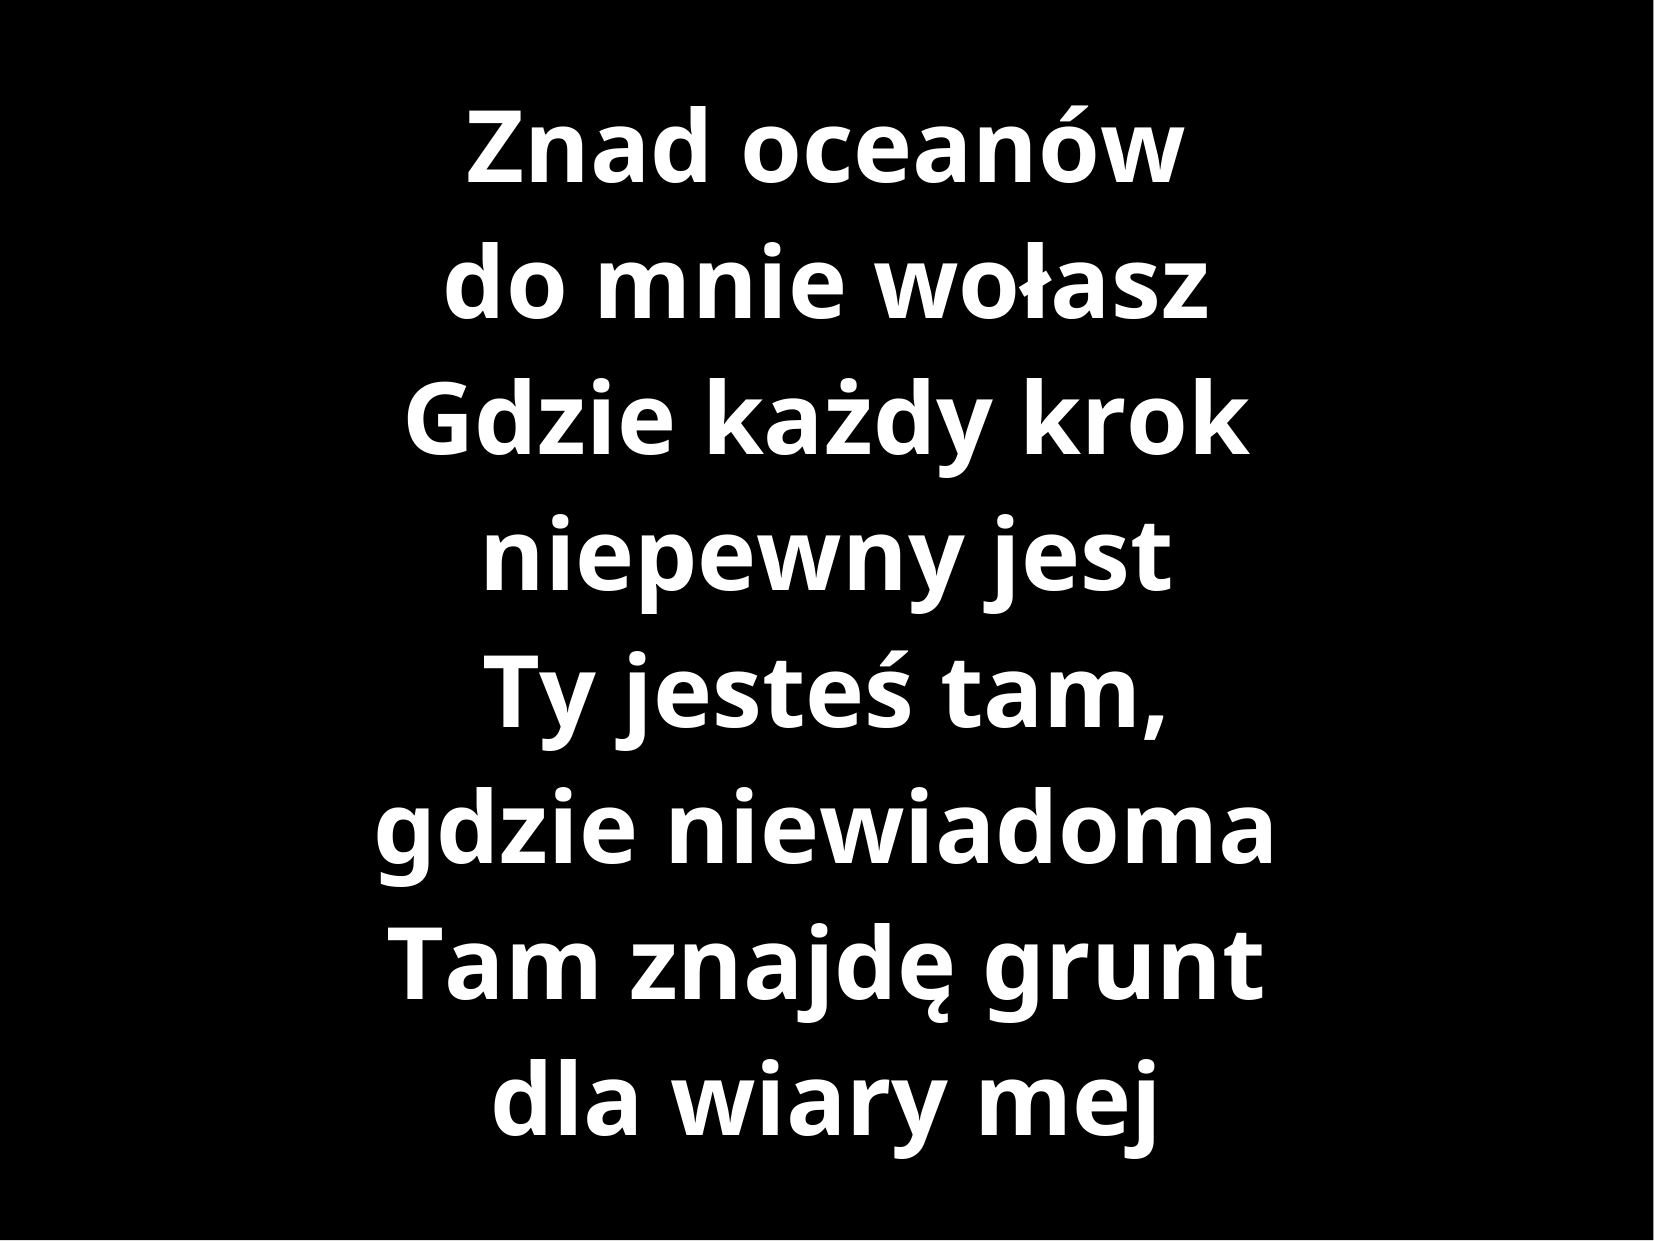

# Znad oceanów do mnie wołasz Gdzie każdy krok niepewny jest Ty jesteś tam, gdzie niewiadoma Tam znajdę grunt dla wiary mej